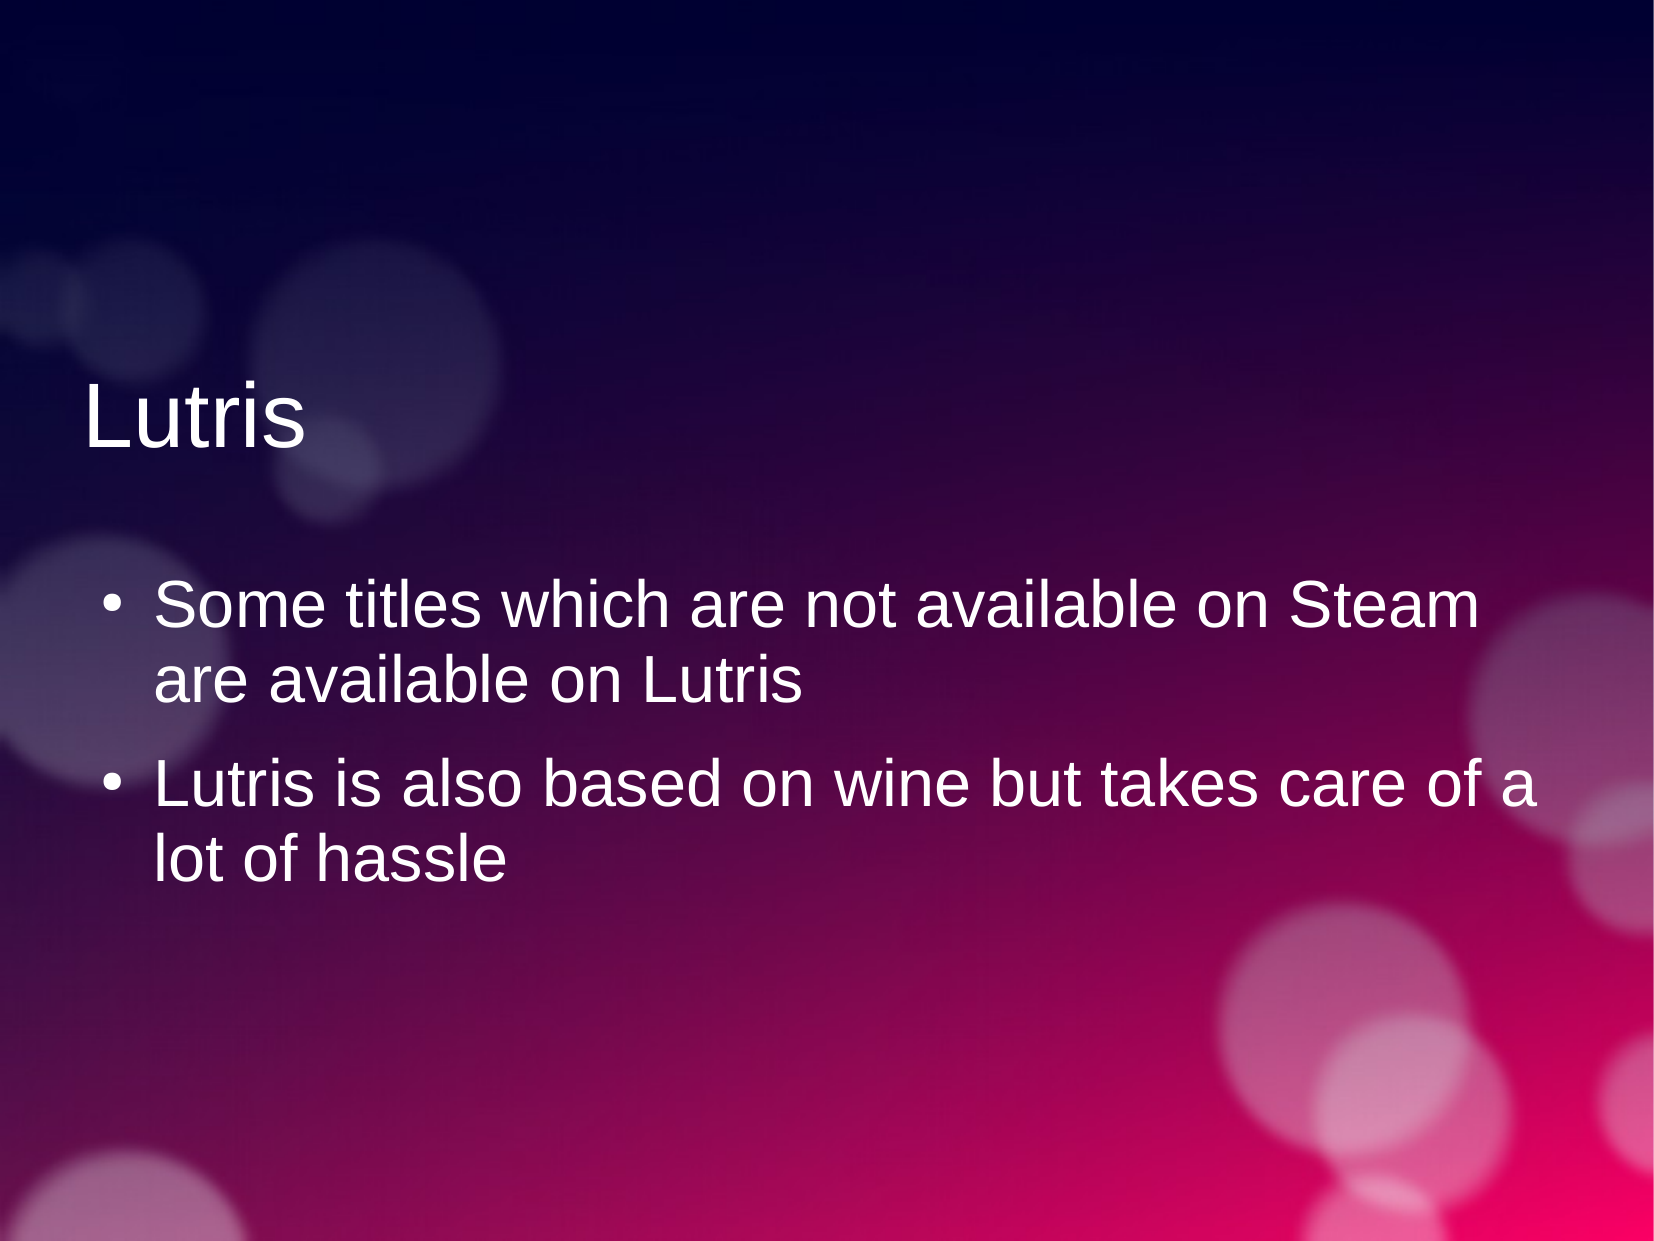

# Lutris
Some titles which are not available on Steam are available on Lutris
Lutris is also based on wine but takes care of a lot of hassle